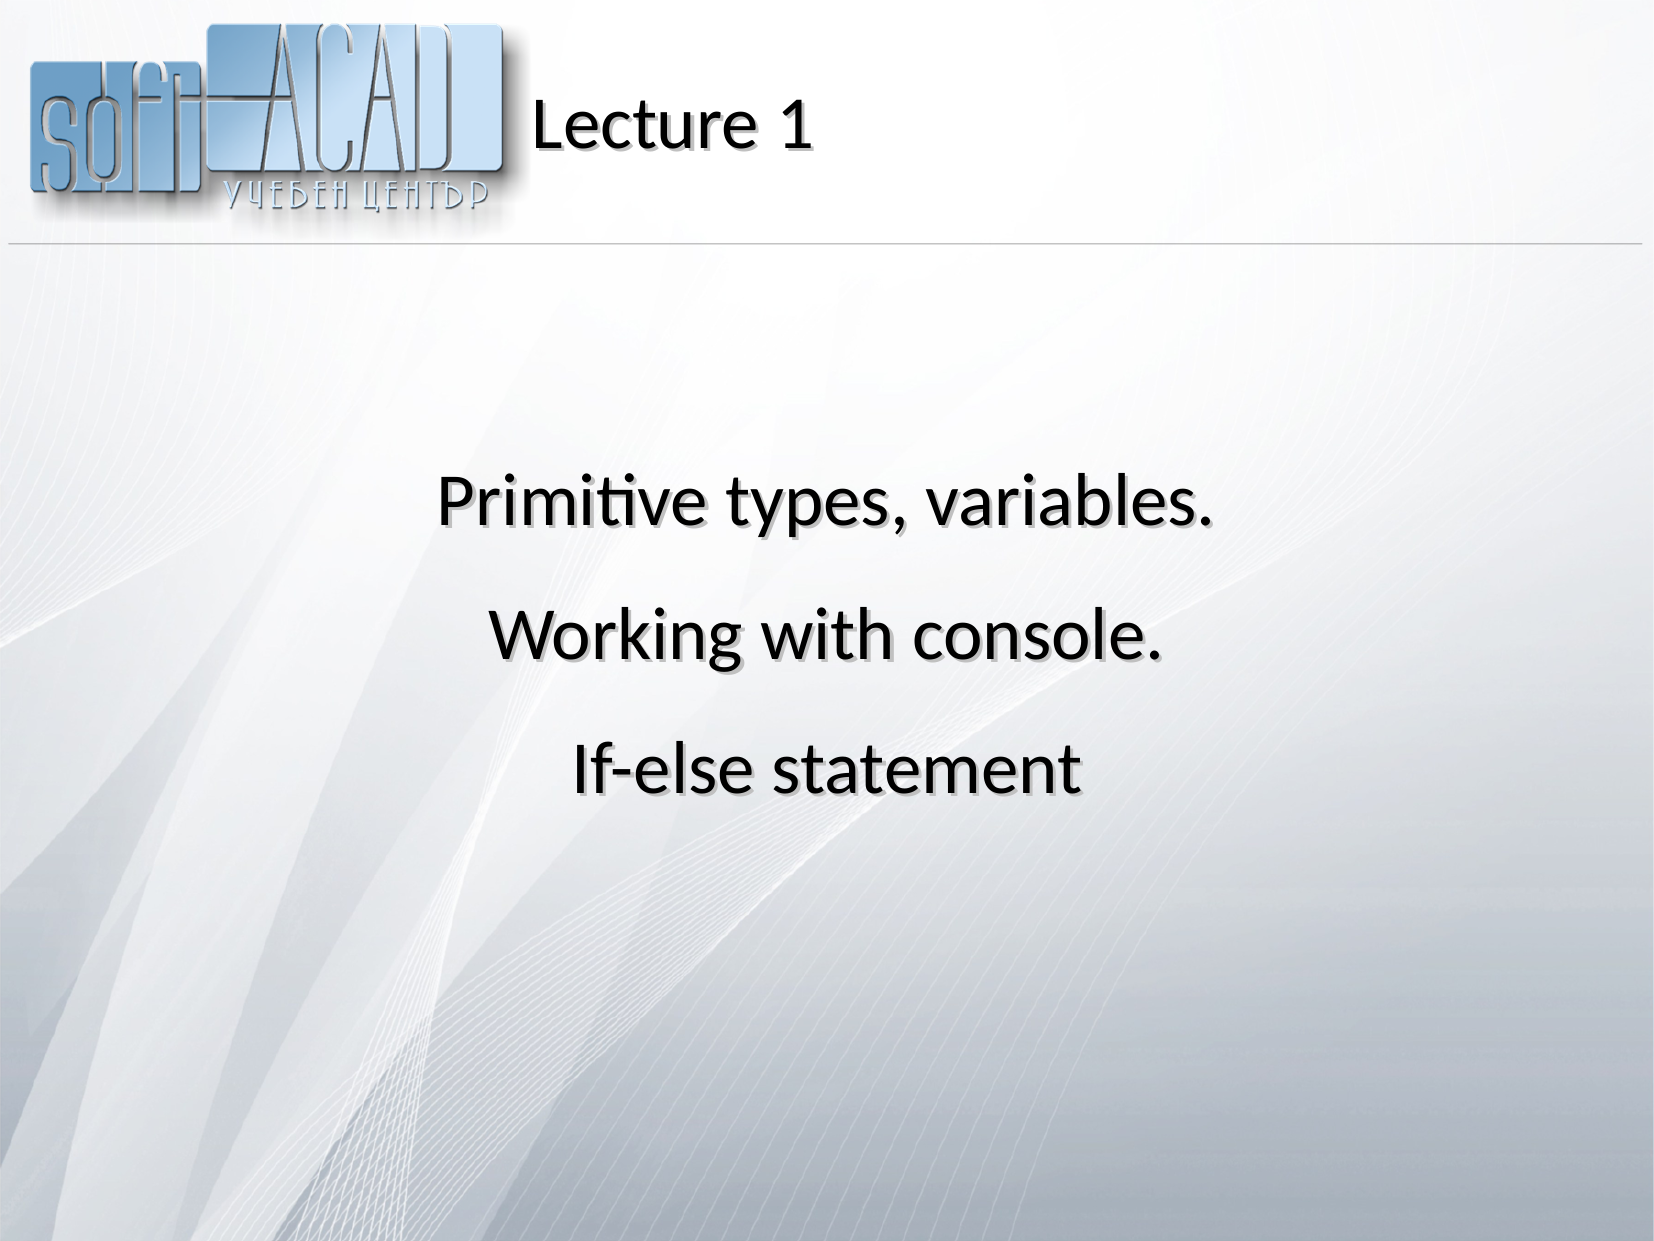

# Lecture 1
Primitive types, variables.
Working with console.
If-else statement